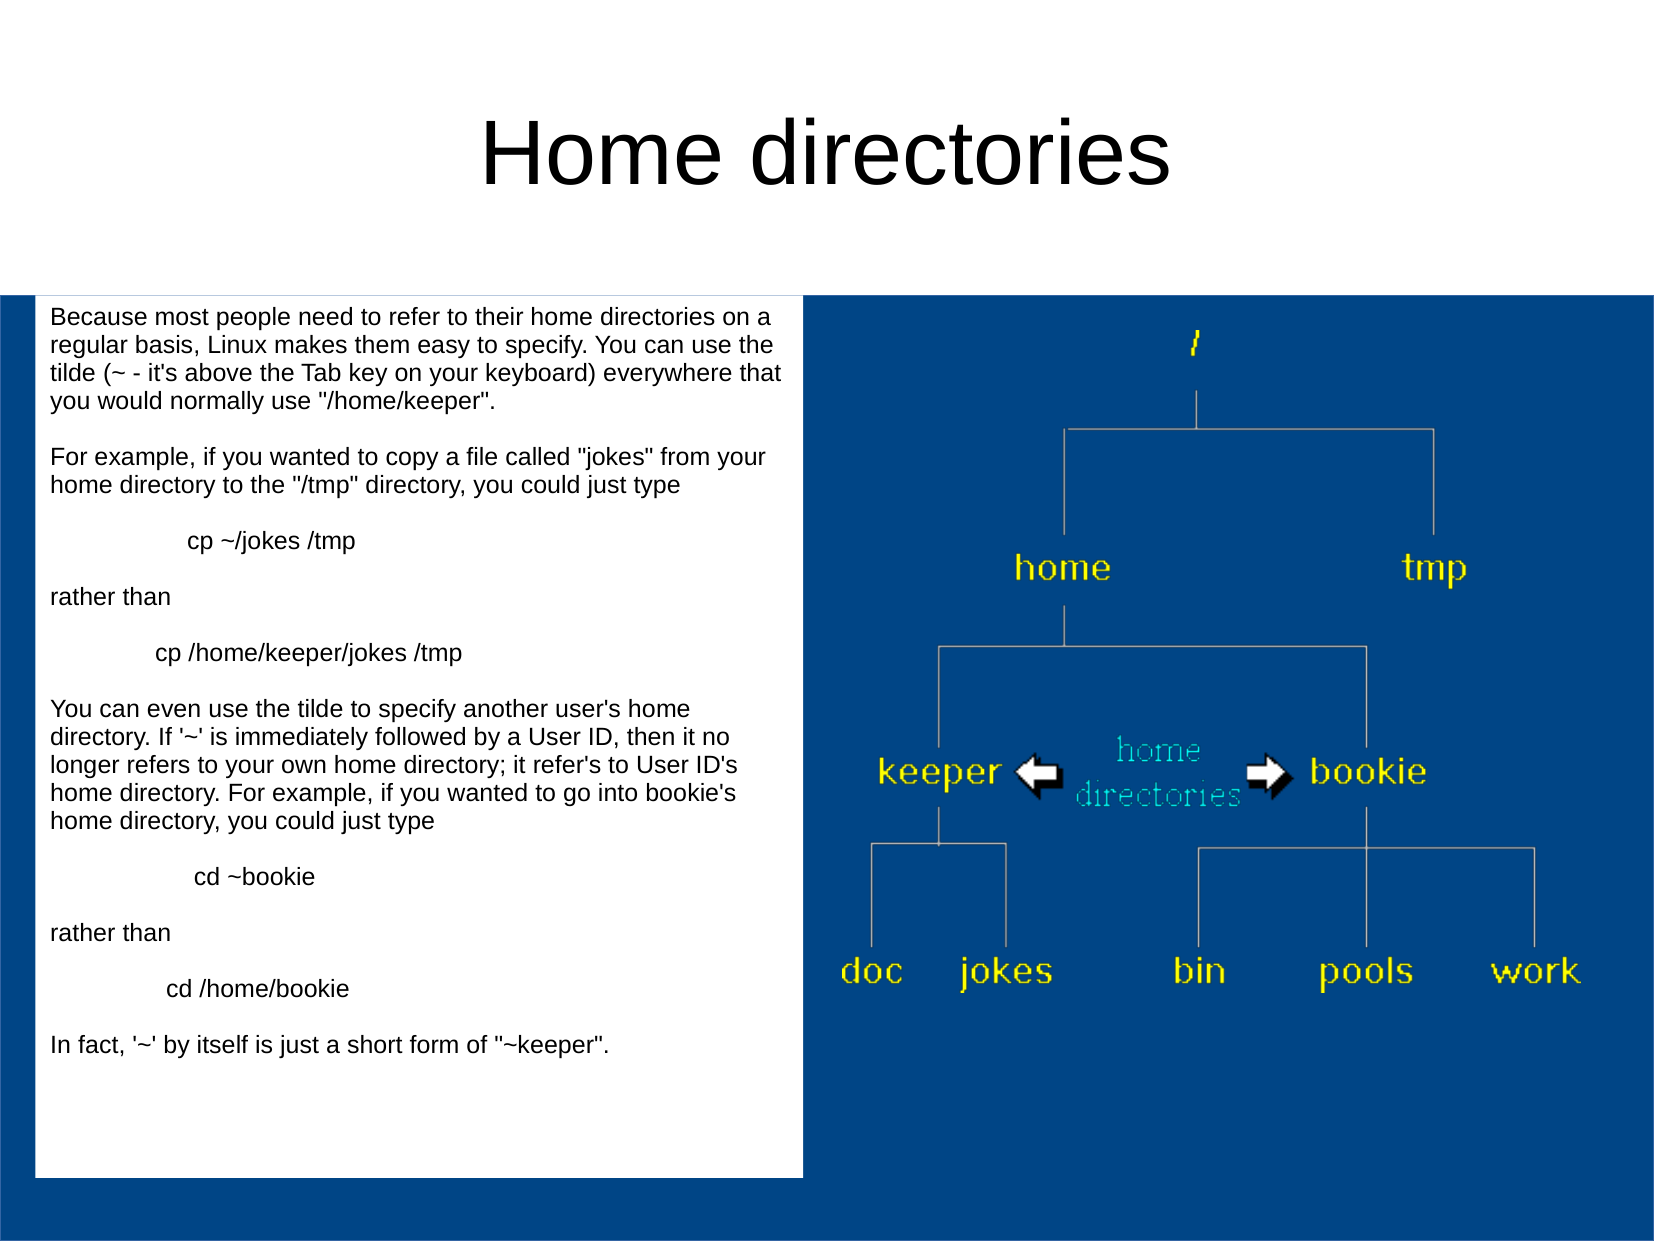

# Home directories
Because most people need to refer to their home directories on a regular basis, Linux makes them easy to specify. You can use the tilde (~ - it's above the Tab key on your keyboard) everywhere that you would normally use "/home/keeper".
For example, if you wanted to copy a file called "jokes" from your home directory to the "/tmp" directory, you could just type
	 cp ~/jokes /tmp
rather than
 cp /home/keeper/jokes /tmp
You can even use the tilde to specify another user's home directory. If '~' is immediately followed by a User ID, then it no longer refers to your own home directory; it refer's to User ID's home directory. For example, if you wanted to go into bookie's home directory, you could just type
	 cd ~bookie
rather than
	 cd /home/bookie
In fact, '~' by itself is just a short form of "~keeper".